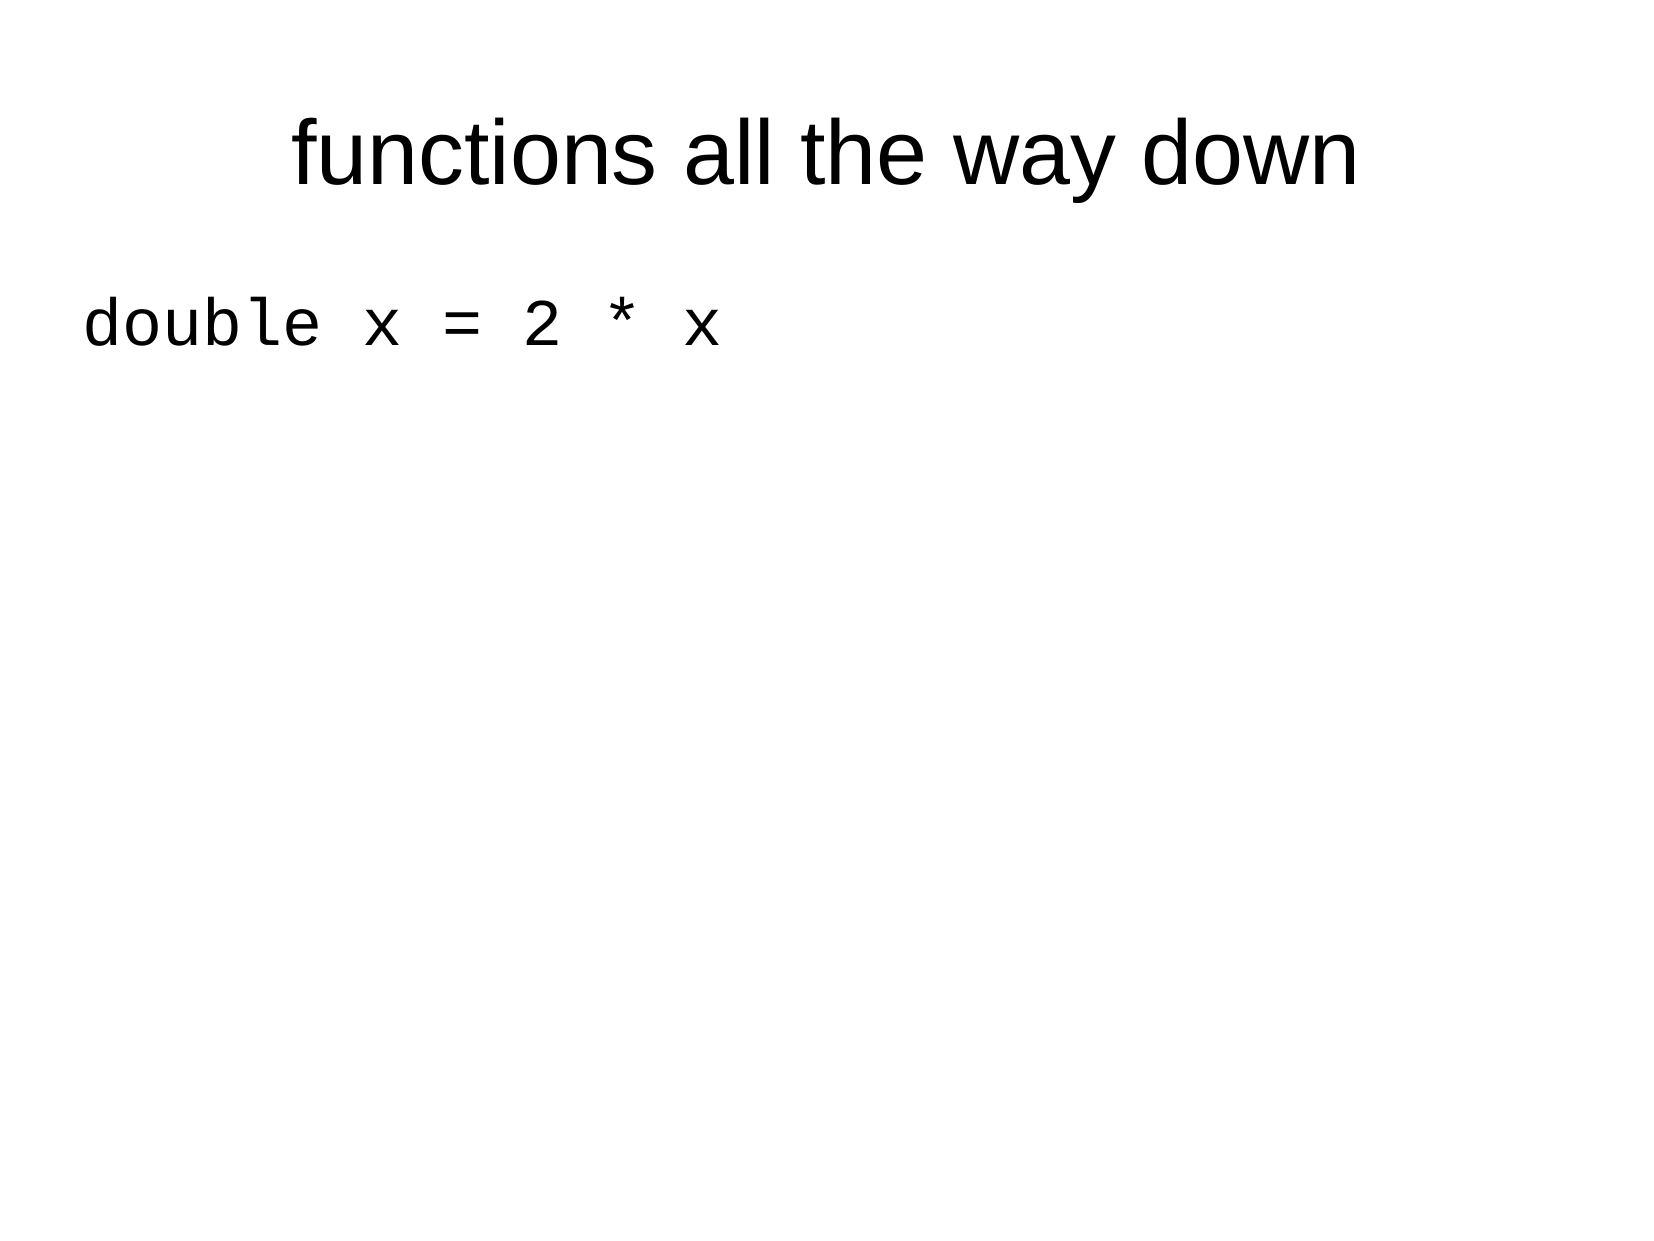

# functions all the way down
double x = 2 * x